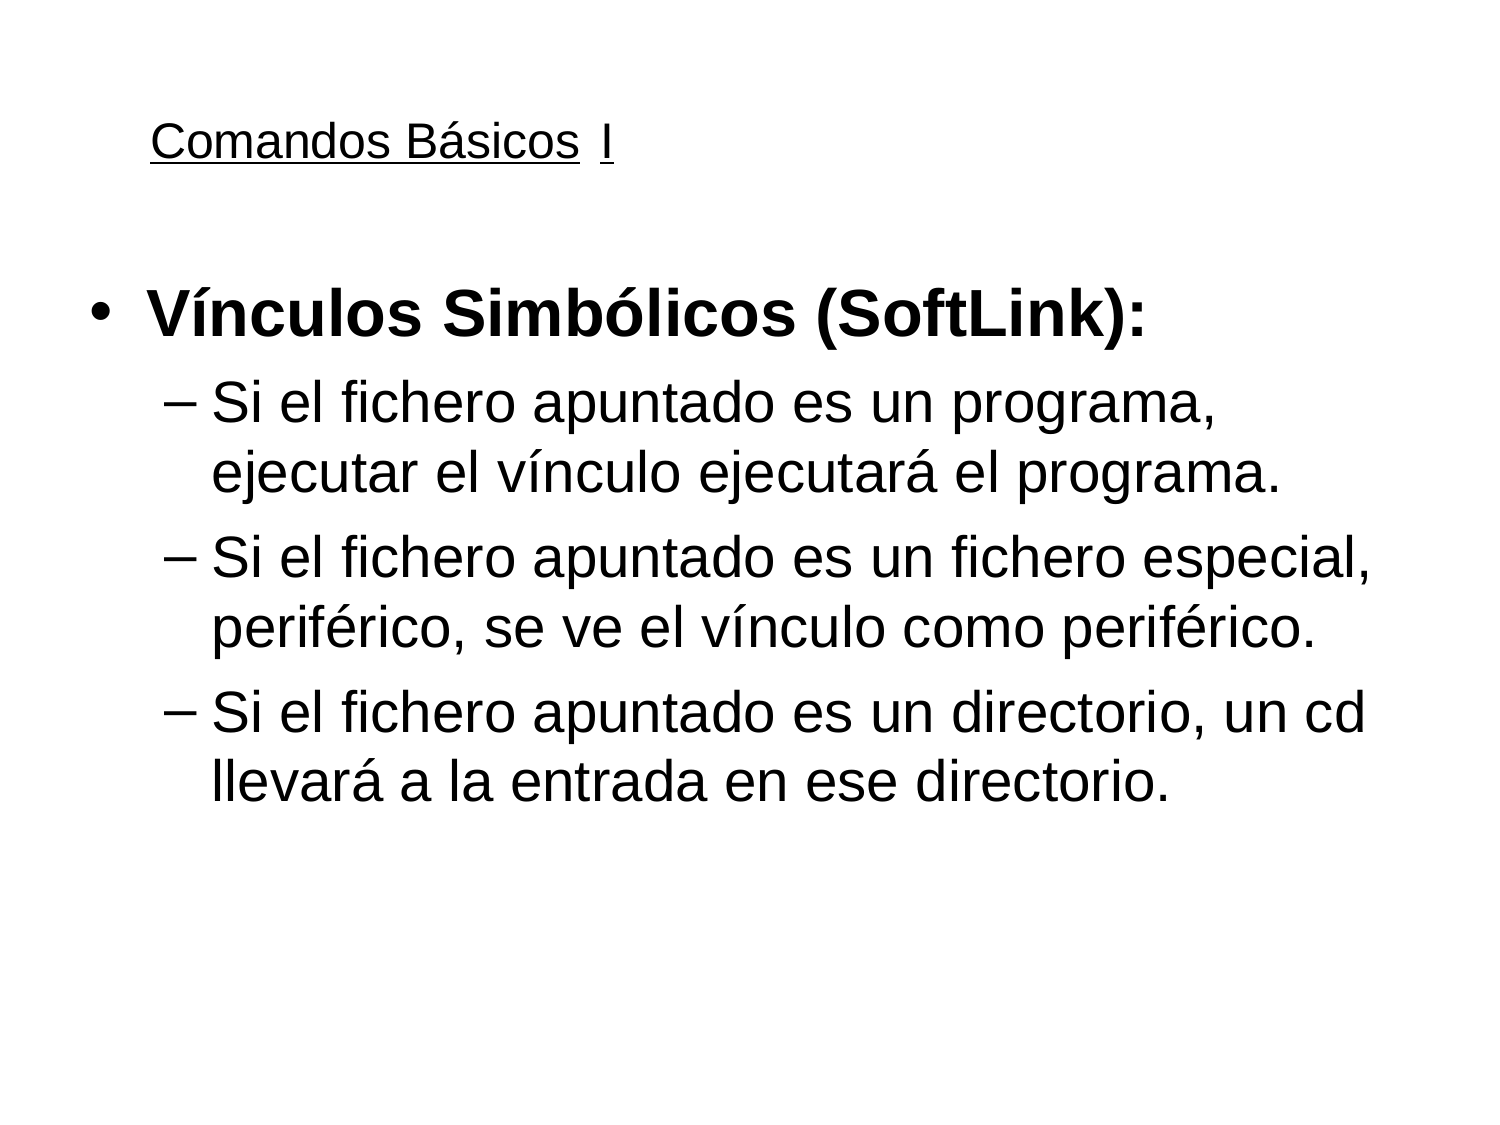

# Comandos Básicos	I
Vínculos Simbólicos (SoftLink):
Si el fichero apuntado es un programa, ejecutar el vínculo ejecutará el programa.
Si el fichero apuntado es un fichero especial, periférico, se ve el vínculo como periférico.
Si el fichero apuntado es un directorio, un cd llevará a la entrada en ese directorio.